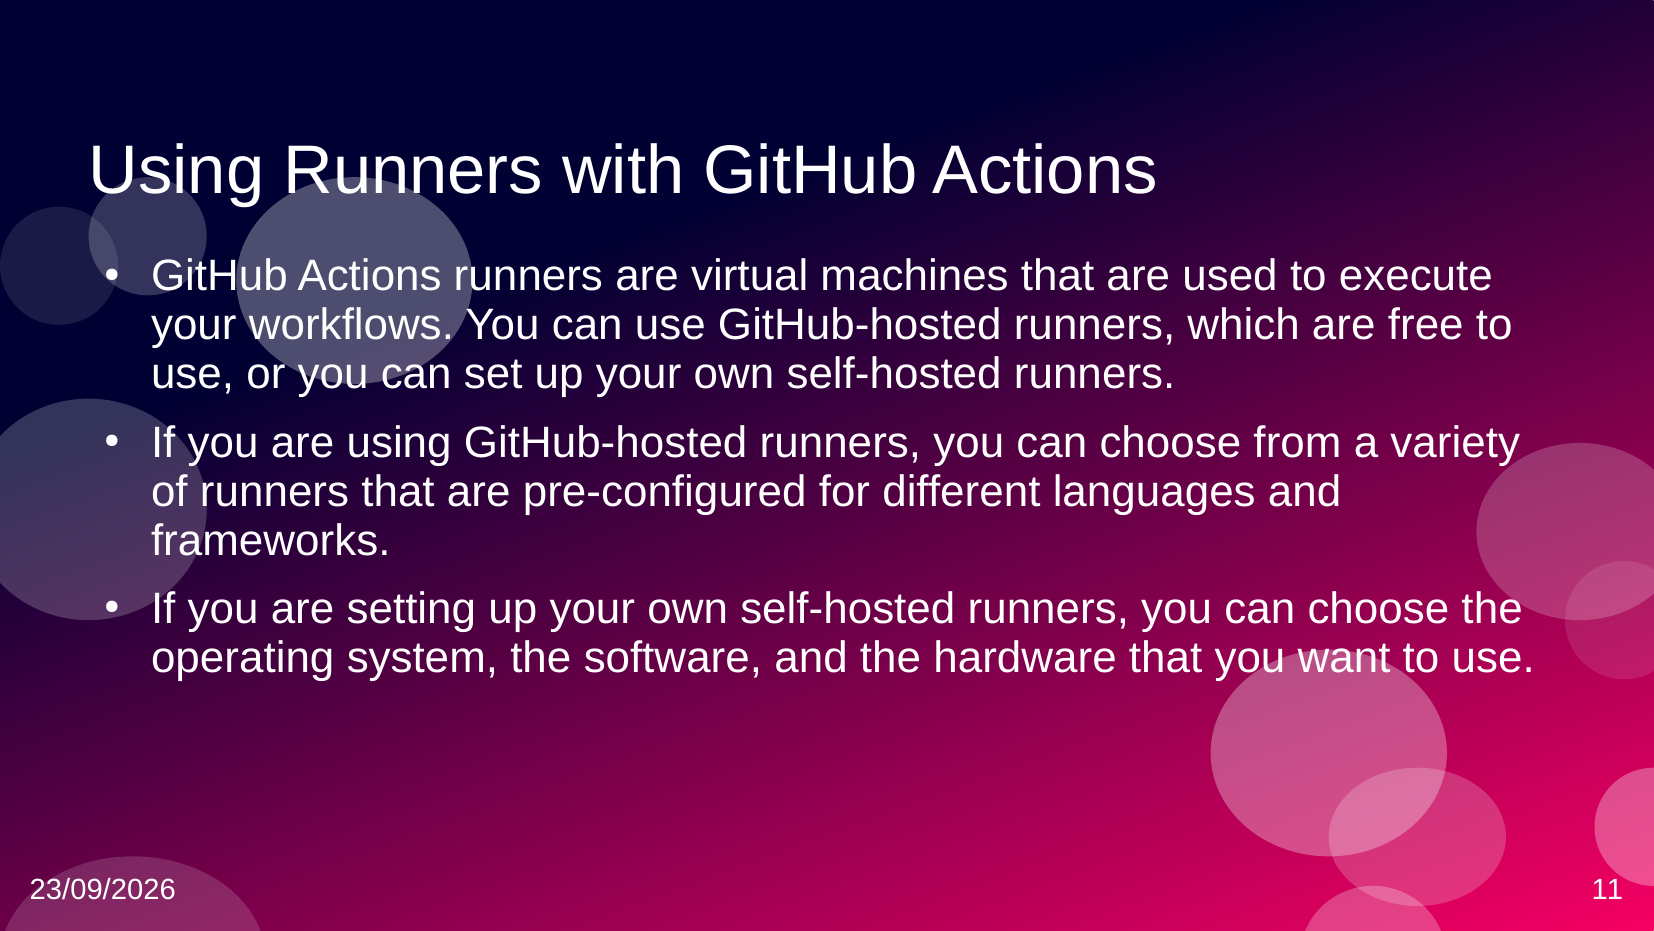

# Using Runners with GitHub Actions
GitHub Actions runners are virtual machines that are used to execute your workflows. You can use GitHub-hosted runners, which are free to use, or you can set up your own self-hosted runners.
If you are using GitHub-hosted runners, you can choose from a variety of runners that are pre-configured for different languages and frameworks.
If you are setting up your own self-hosted runners, you can choose the operating system, the software, and the hardware that you want to use.
11